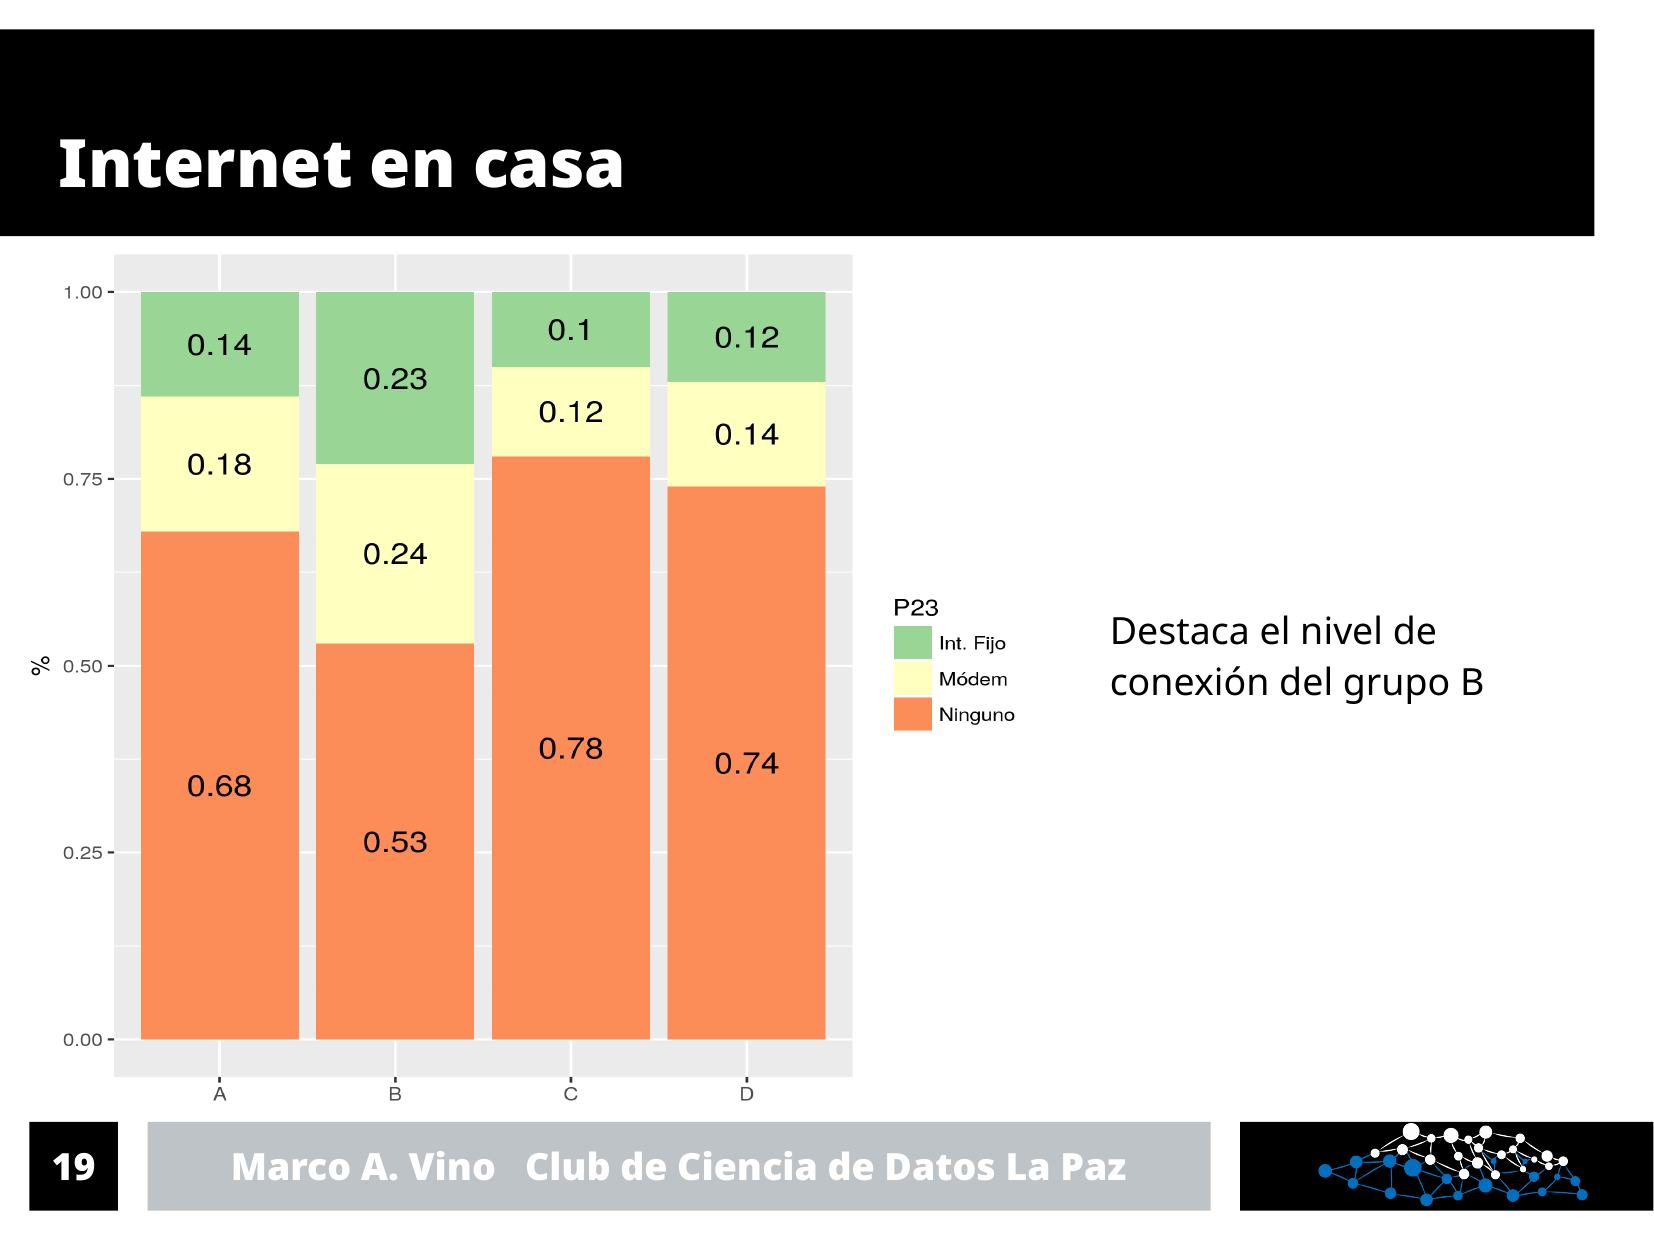

# Internet en casa
Destaca el nivel de conexión del grupo B
19